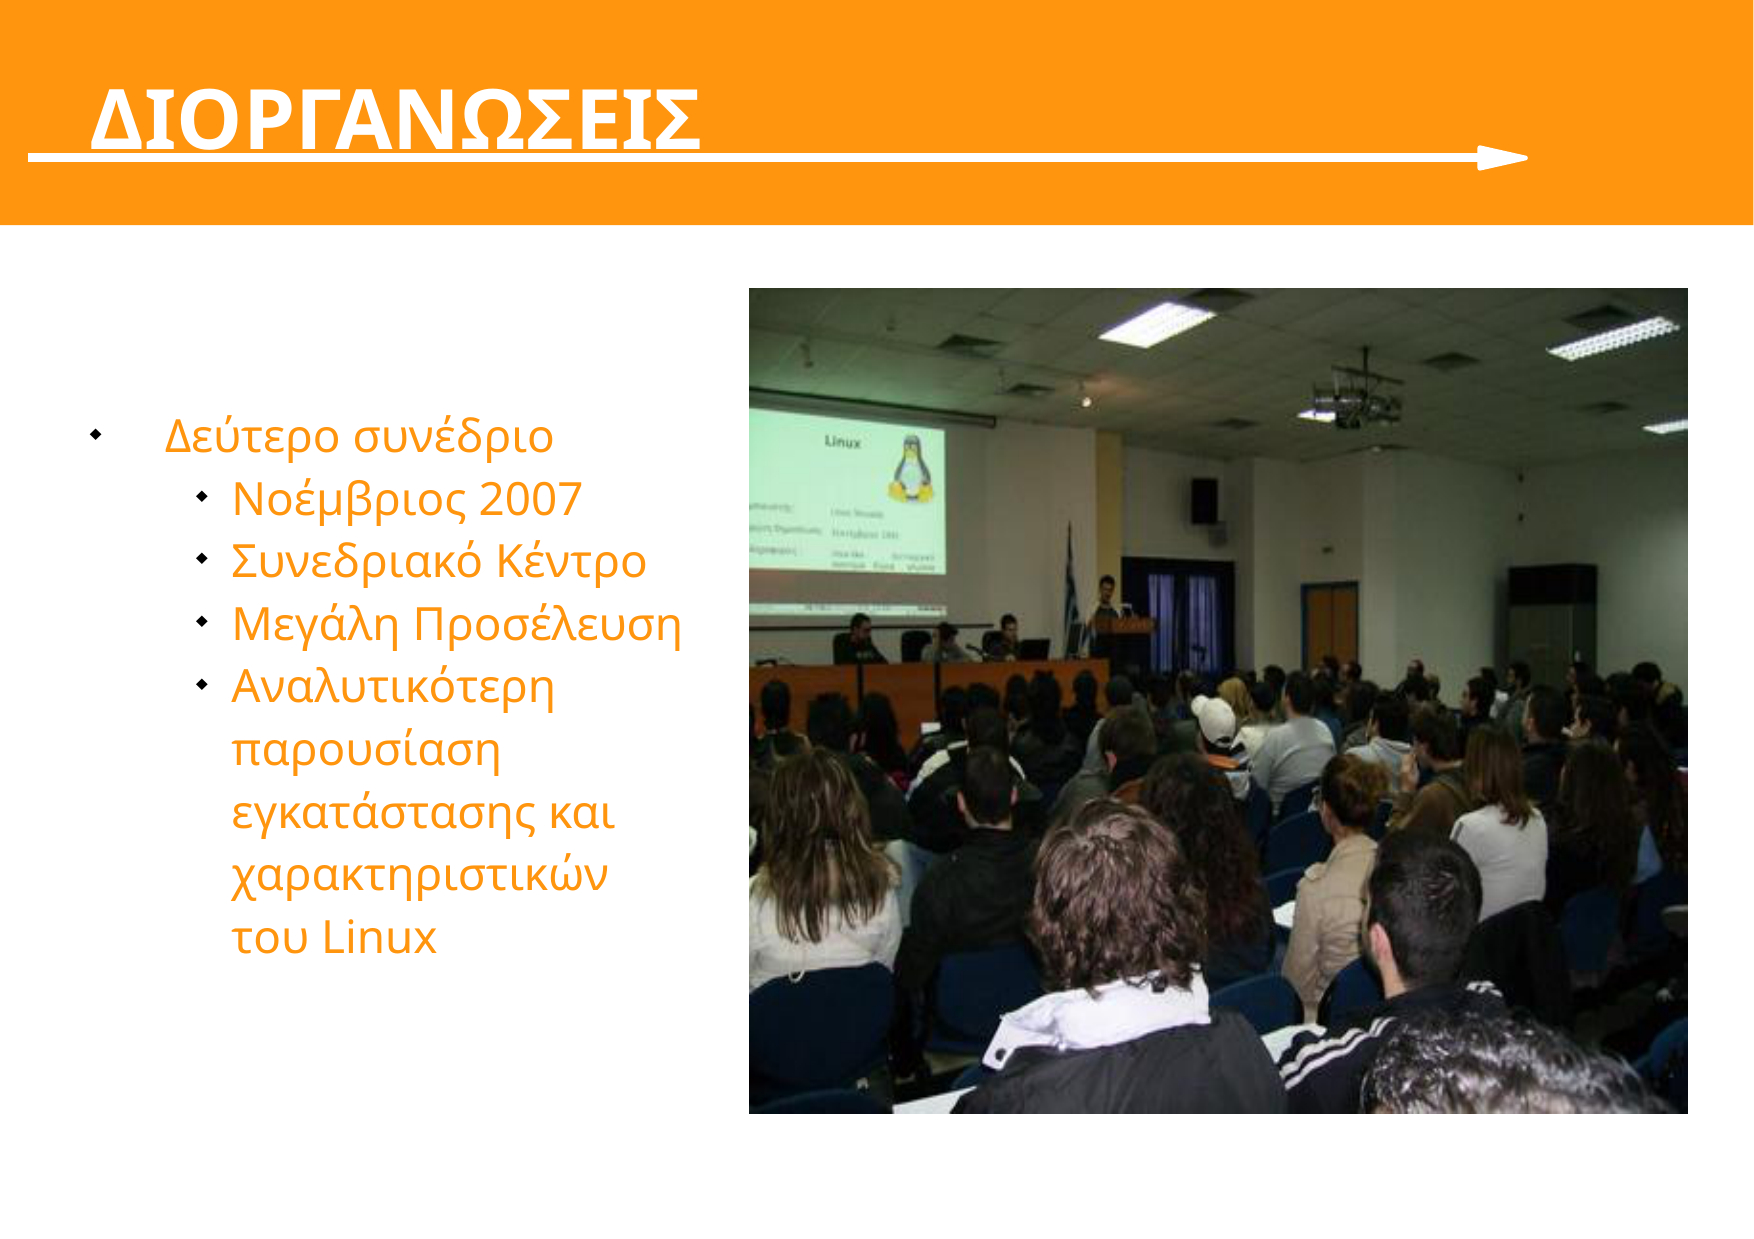

ΔΙΟΡΓΑΝΩΣΕΙΣ
	Δεύτερο συνέδριο
Νοέμβριος 2007
Συνεδριακό Κέντρο
Μεγάλη Προσέλευση
Αναλυτικότερη παρουσίαση εγκατάστασης και χαρακτηριστικών του Linux